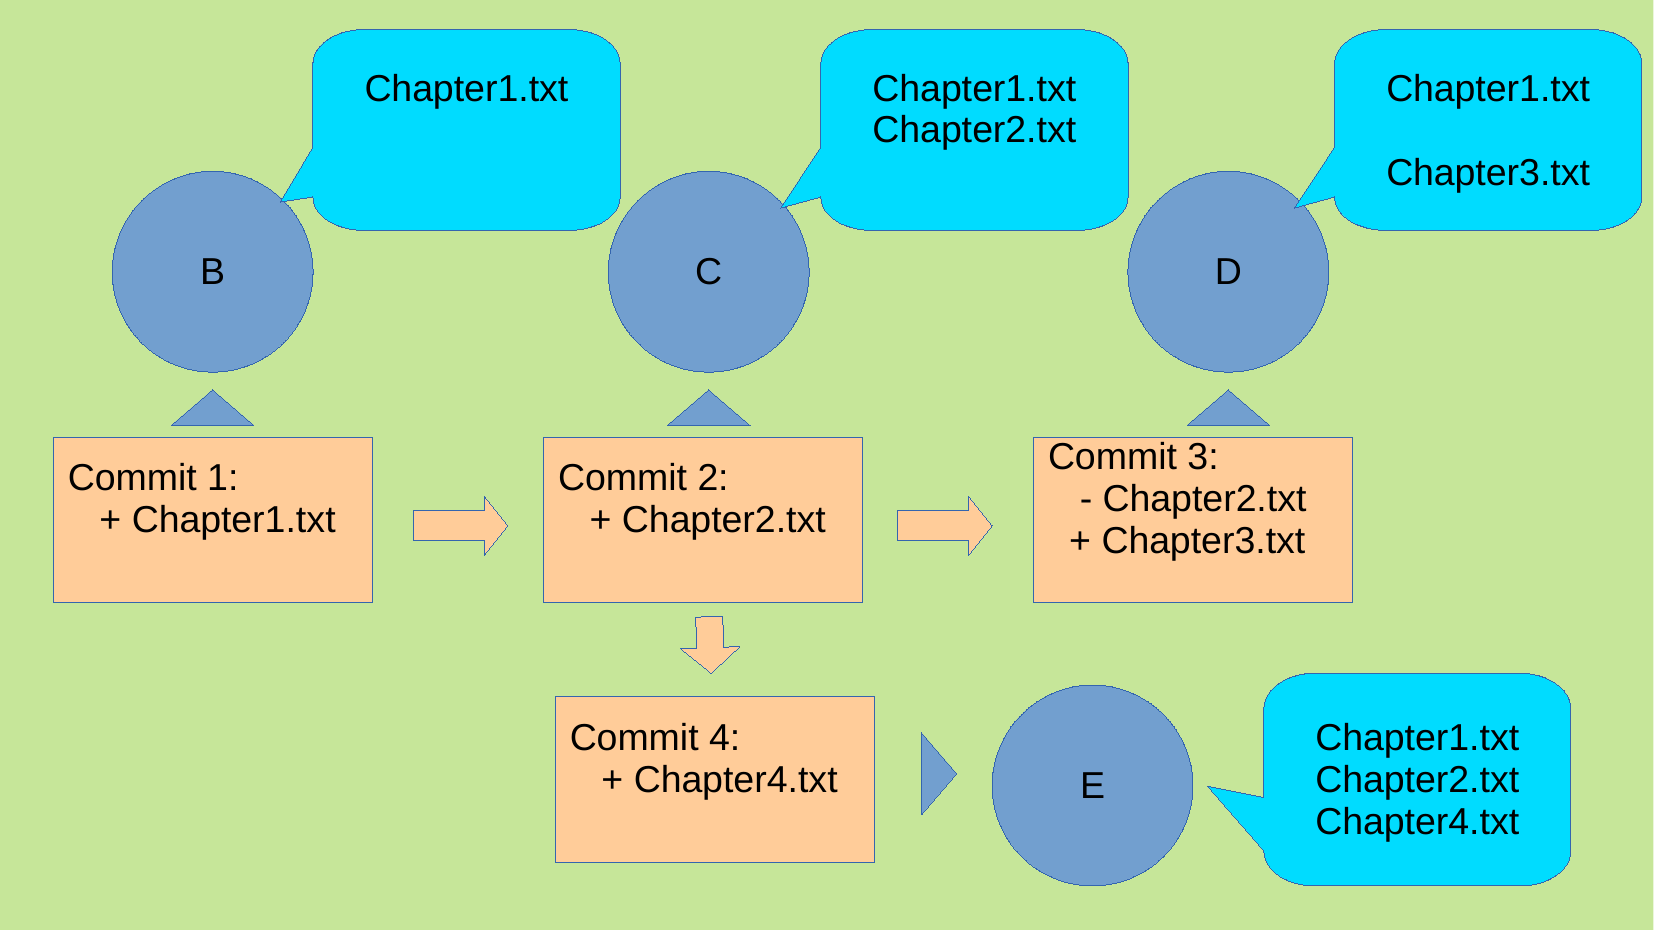

Chapter1.txt
Chapter1.txt
Chapter2.txt
Chapter1.txt
Chapter3.txt
B
C
D
Commit 1:
 + Chapter1.txt
Commit 2:
 + Chapter2.txt
Commit 3:
 - Chapter2.txt
 + Chapter3.txt
Chapter1.txt
Chapter2.txt
Chapter4.txt
E
Commit 4:
 + Chapter4.txt